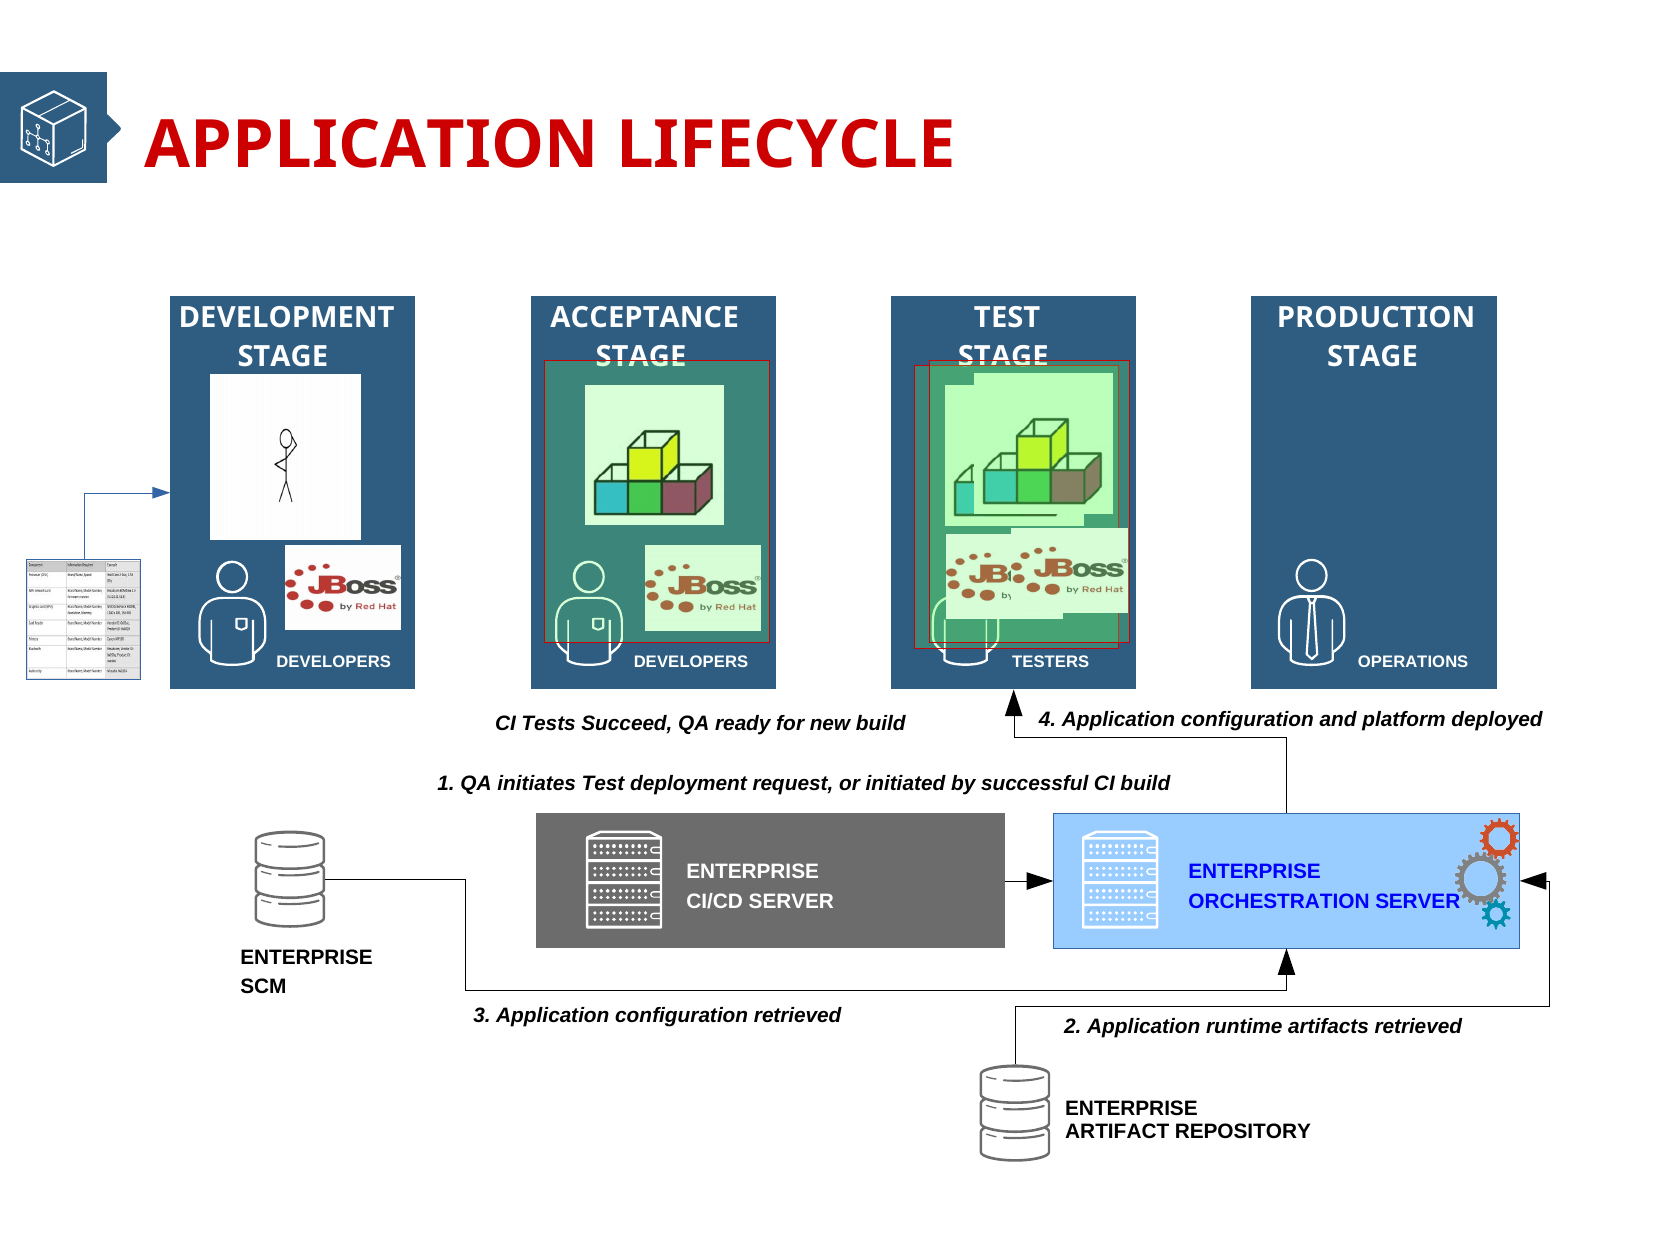

APPLICATION LIFECYCLE
DEVELOPMENT
STAGE
ACCEPTANCE
STAGE
TEST
STAGE
PRODUCTION
STAGE
DEVELOPERS
DEVELOPERS
TESTERS
OPERATIONS
4. Application configuration and platform deployed
CI Tests Succeed, QA ready for new build
1. QA initiates Test deployment request, or initiated by successful CI build
ENTERPRISE
CI/CD SERVER
ENTERPRISE
ORCHESTRATION SERVER
ENTERPRISE
SCM
3. Application configuration retrieved
2. Application runtime artifacts retrieved
ENTERPRISE
ARTIFACT REPOSITORY